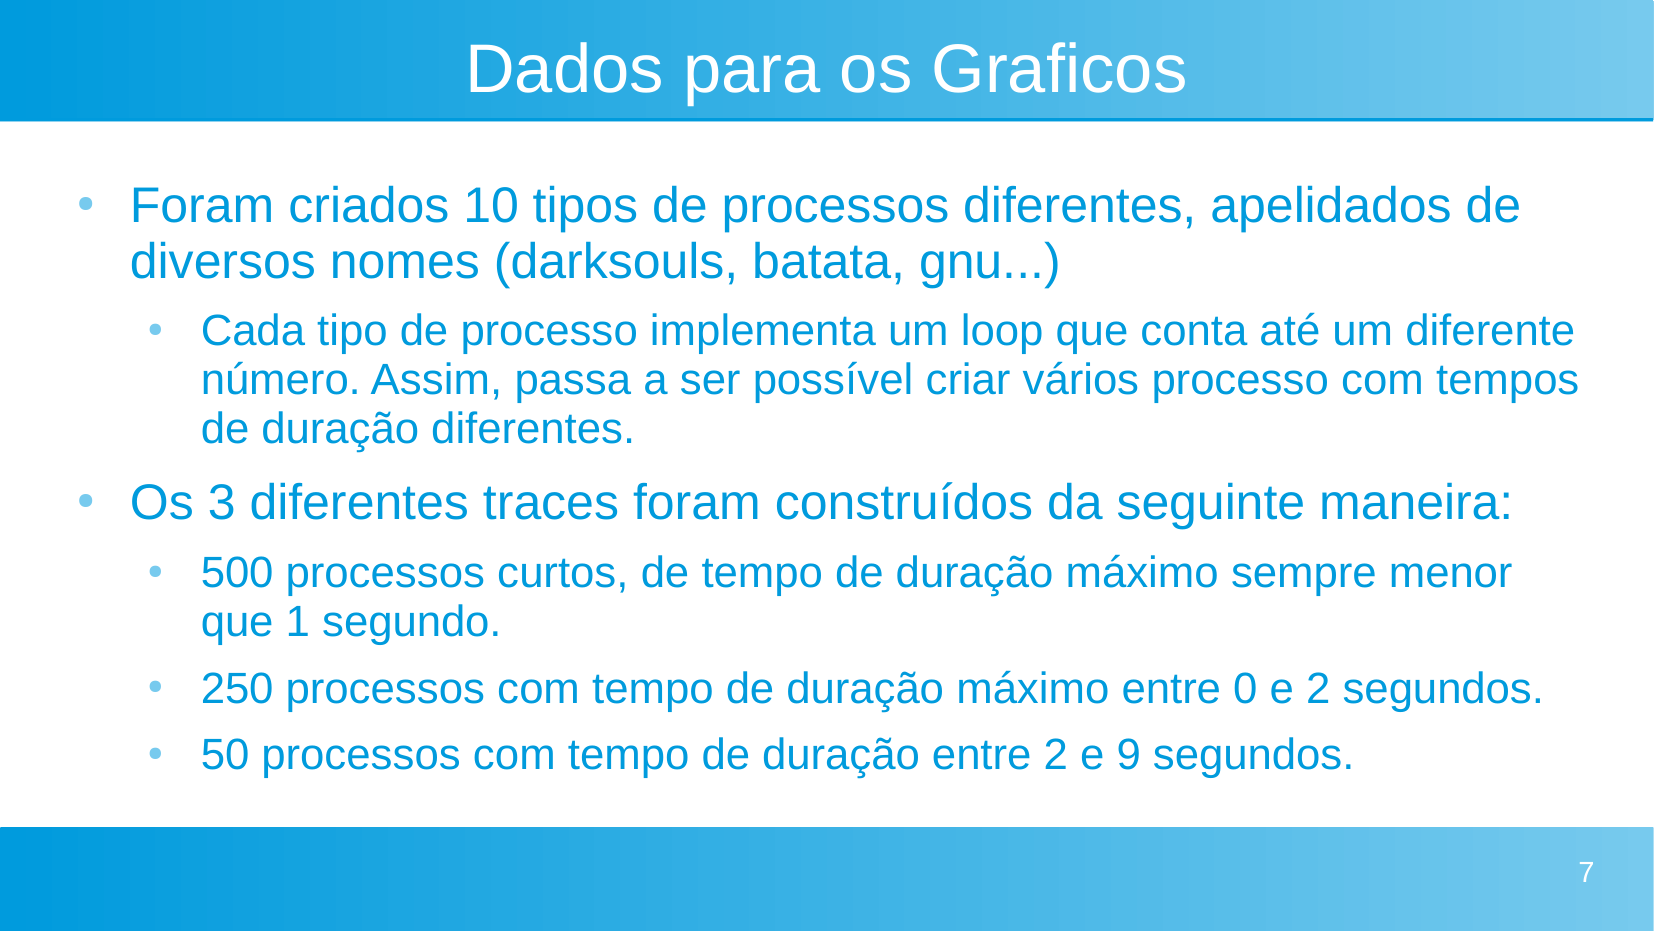

# Dados para os Graficos
Foram criados 10 tipos de processos diferentes, apelidados de diversos nomes (darksouls, batata, gnu...)
Cada tipo de processo implementa um loop que conta até um diferente número. Assim, passa a ser possível criar vários processo com tempos de duração diferentes.
Os 3 diferentes traces foram construídos da seguinte maneira:
500 processos curtos, de tempo de duração máximo sempre menor que 1 segundo.
250 processos com tempo de duração máximo entre 0 e 2 segundos.
50 processos com tempo de duração entre 2 e 9 segundos.
7